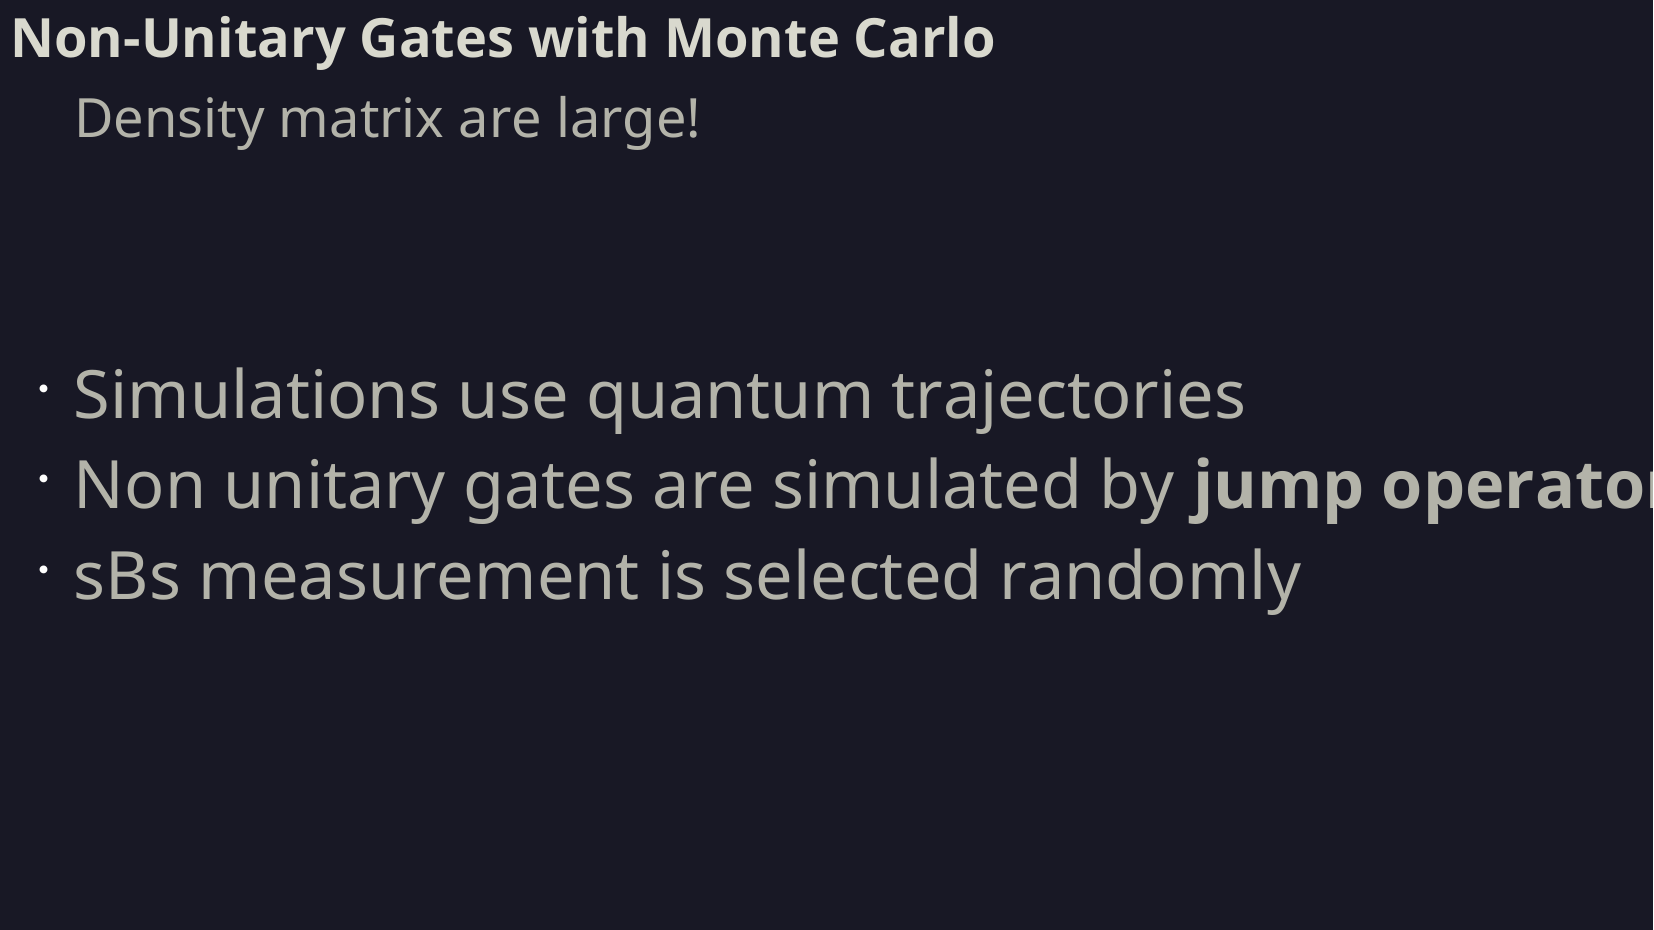

Non-Unitary Gates with Monte Carlo
Density matrix are large!
Simulations use quantum trajectories
Non unitary gates are simulated by jump operators
sBs measurement is selected randomly